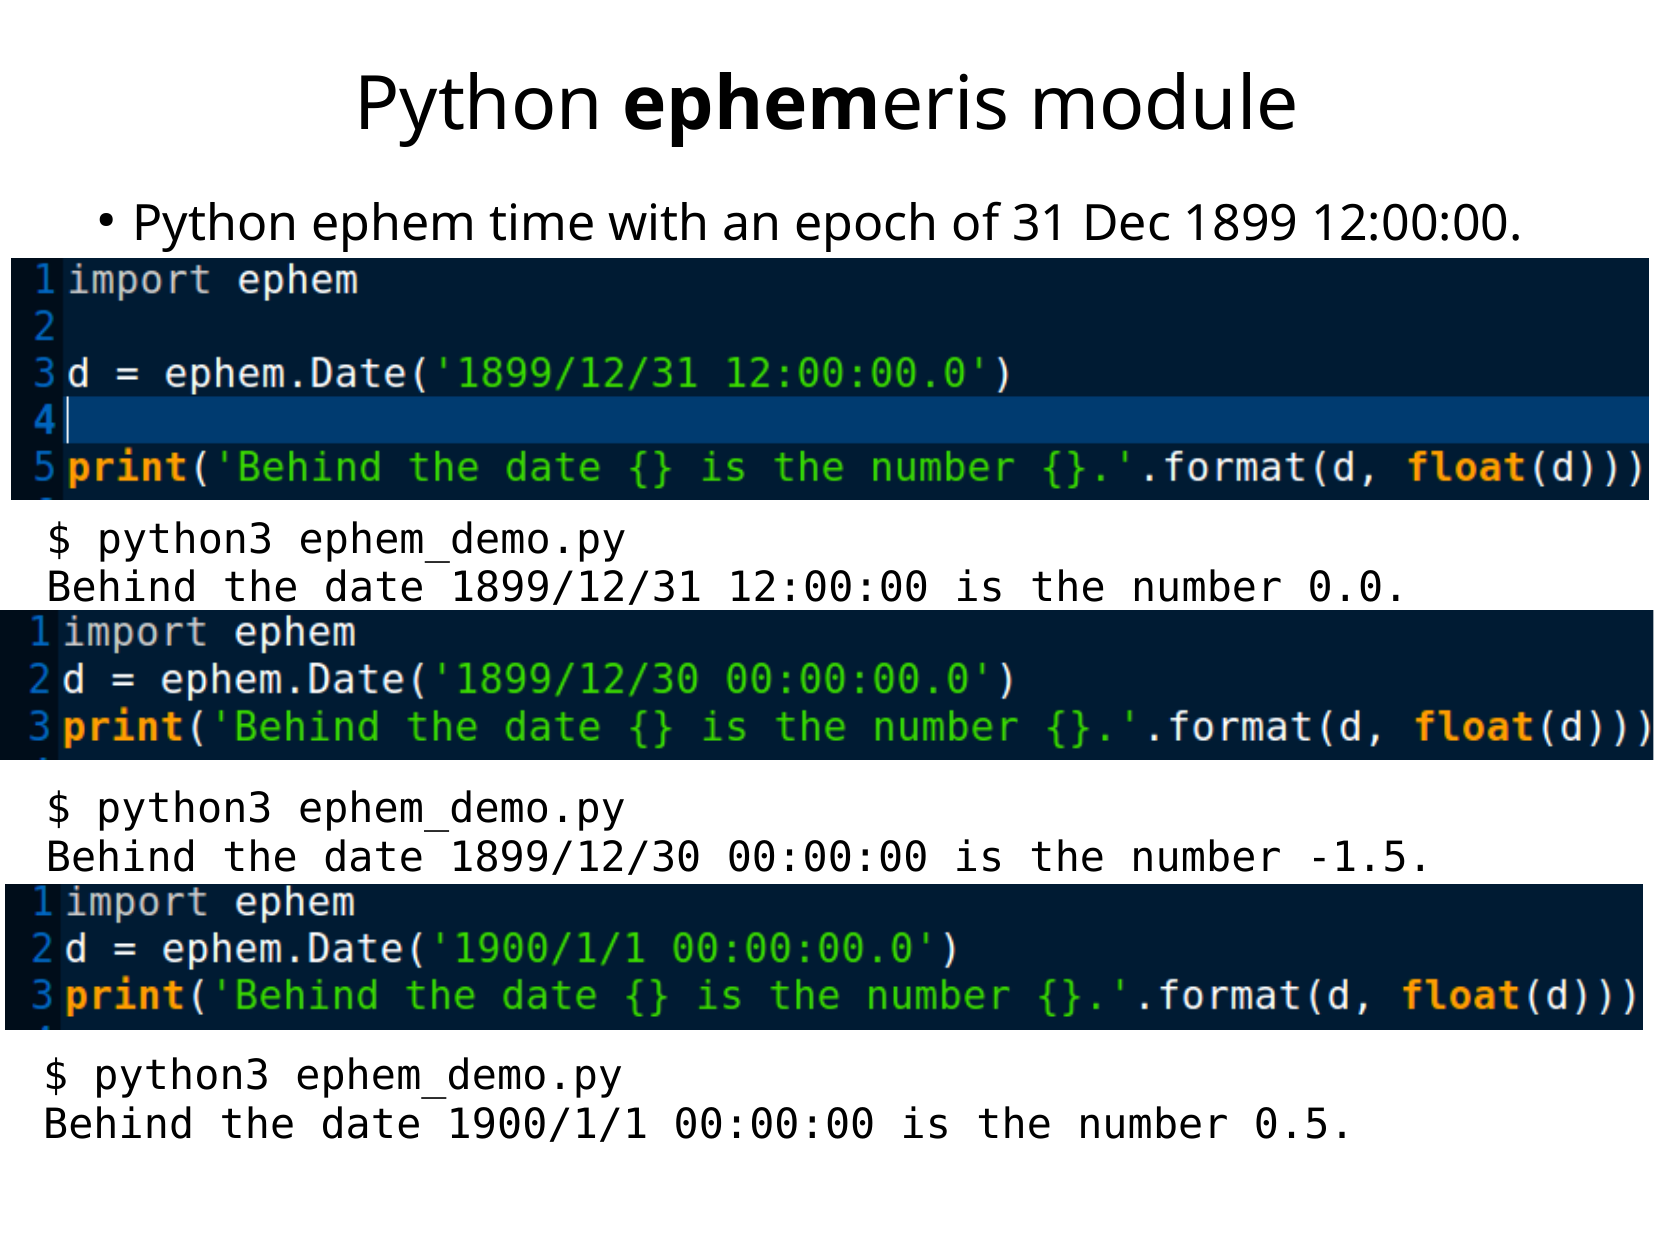

# Python ephemeris module
Python ephem time with an epoch of 31 Dec 1899 12:00:00.
.
$ python3 ephem_demo.py
Behind the date 1899/12/31 12:00:00 is the number 0.0.
$ python3 ephem_demo.py
Behind the date 1899/12/30 00:00:00 is the number -1.5.
$ python3 ephem_demo.py
Behind the date 1900/1/1 00:00:00 is the number 0.5.